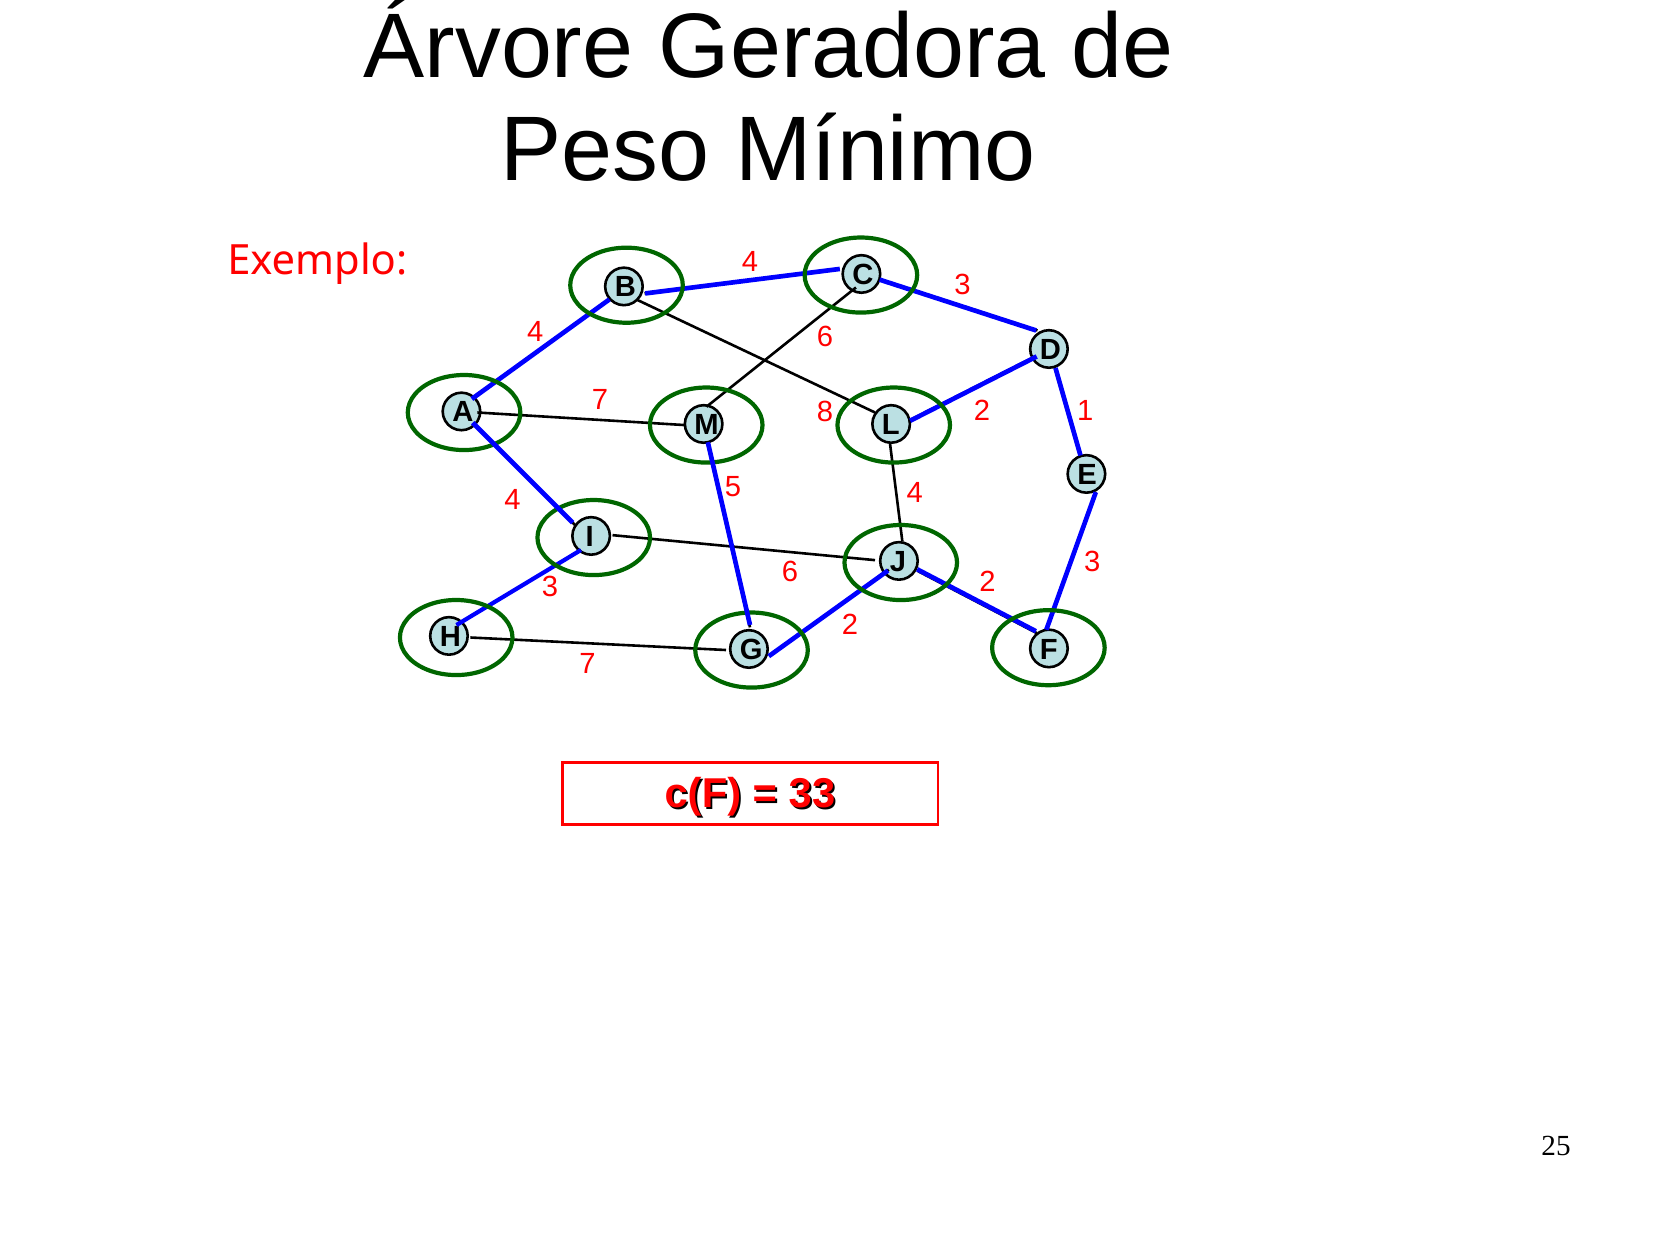

# Árvore Geradora de Peso Mínimo
Exemplo:
4
C
3
B
4
6
D
7
2
1
A
8
M
L
E
5
4
4
I
J
3
6
2
3
2
H
G
F
7
c(F) = 1
c(F) = 3
c(F) = 6
c(F) = 9
c(F) = 11
c(F) = 13
c(F) = 17
c(F) = 21
c(F) = 25
c(F) = 28
c(F) = 33
25